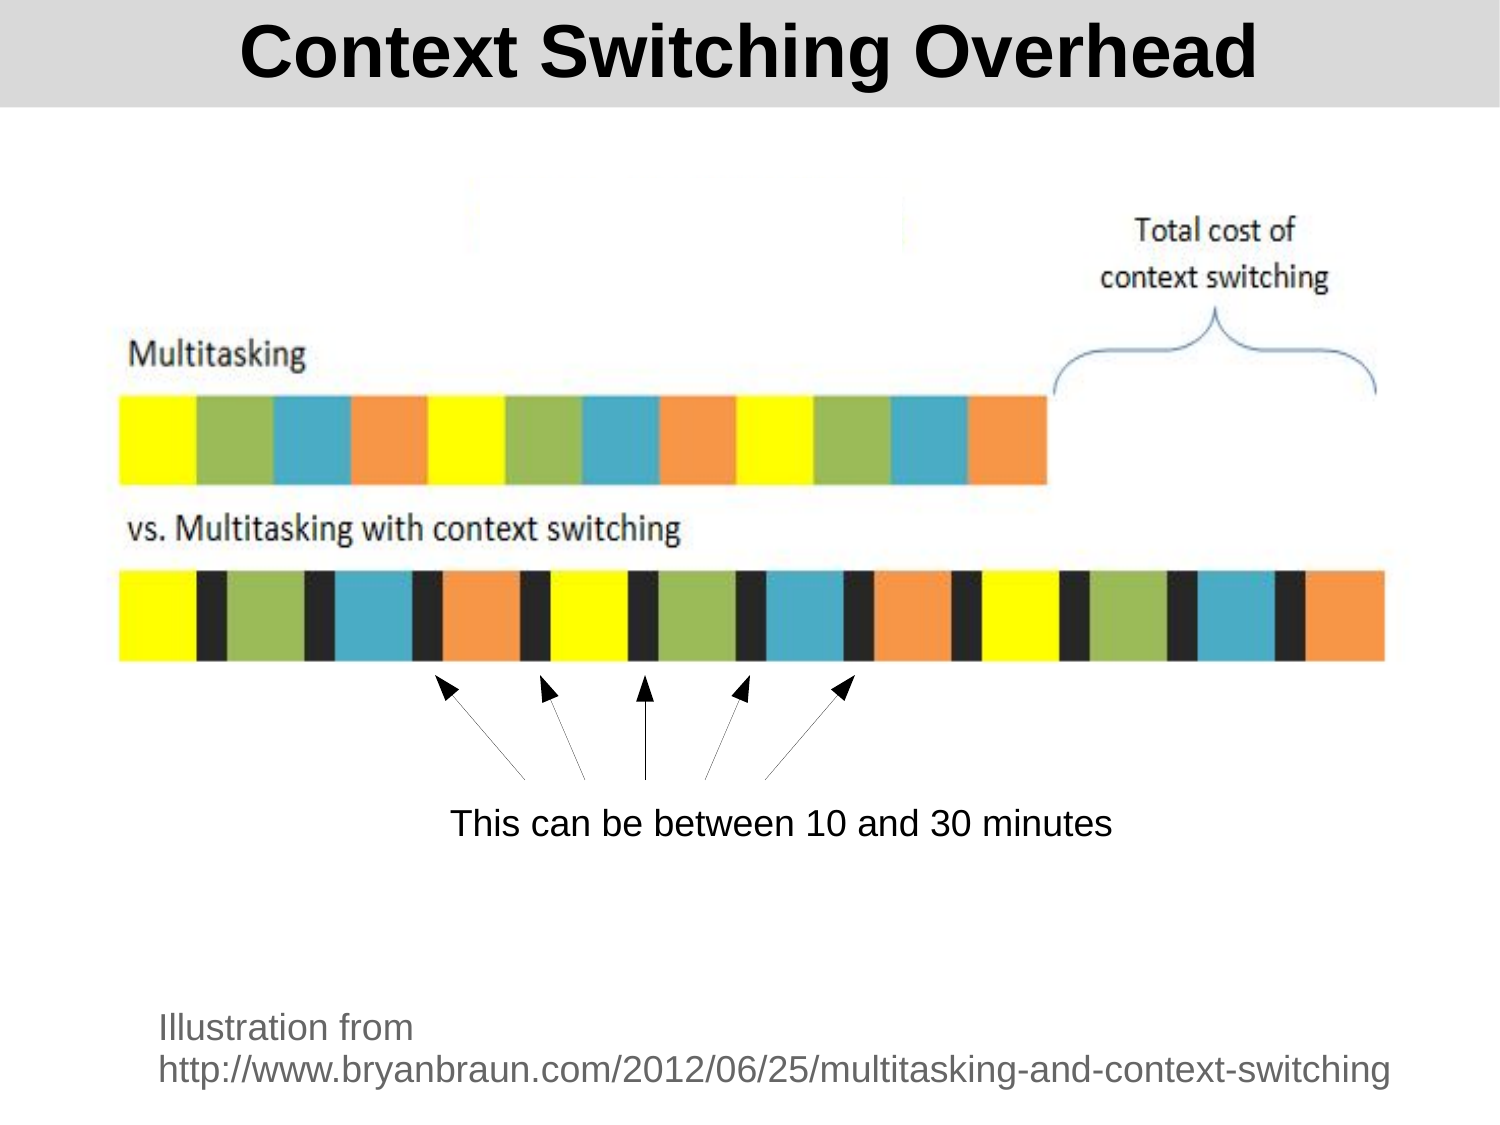

Context Switching Overhead
This can be between 10 and 30 minutes
Illustration from
http://www.bryanbraun.com/2012/06/25/multitasking-and-context-switching